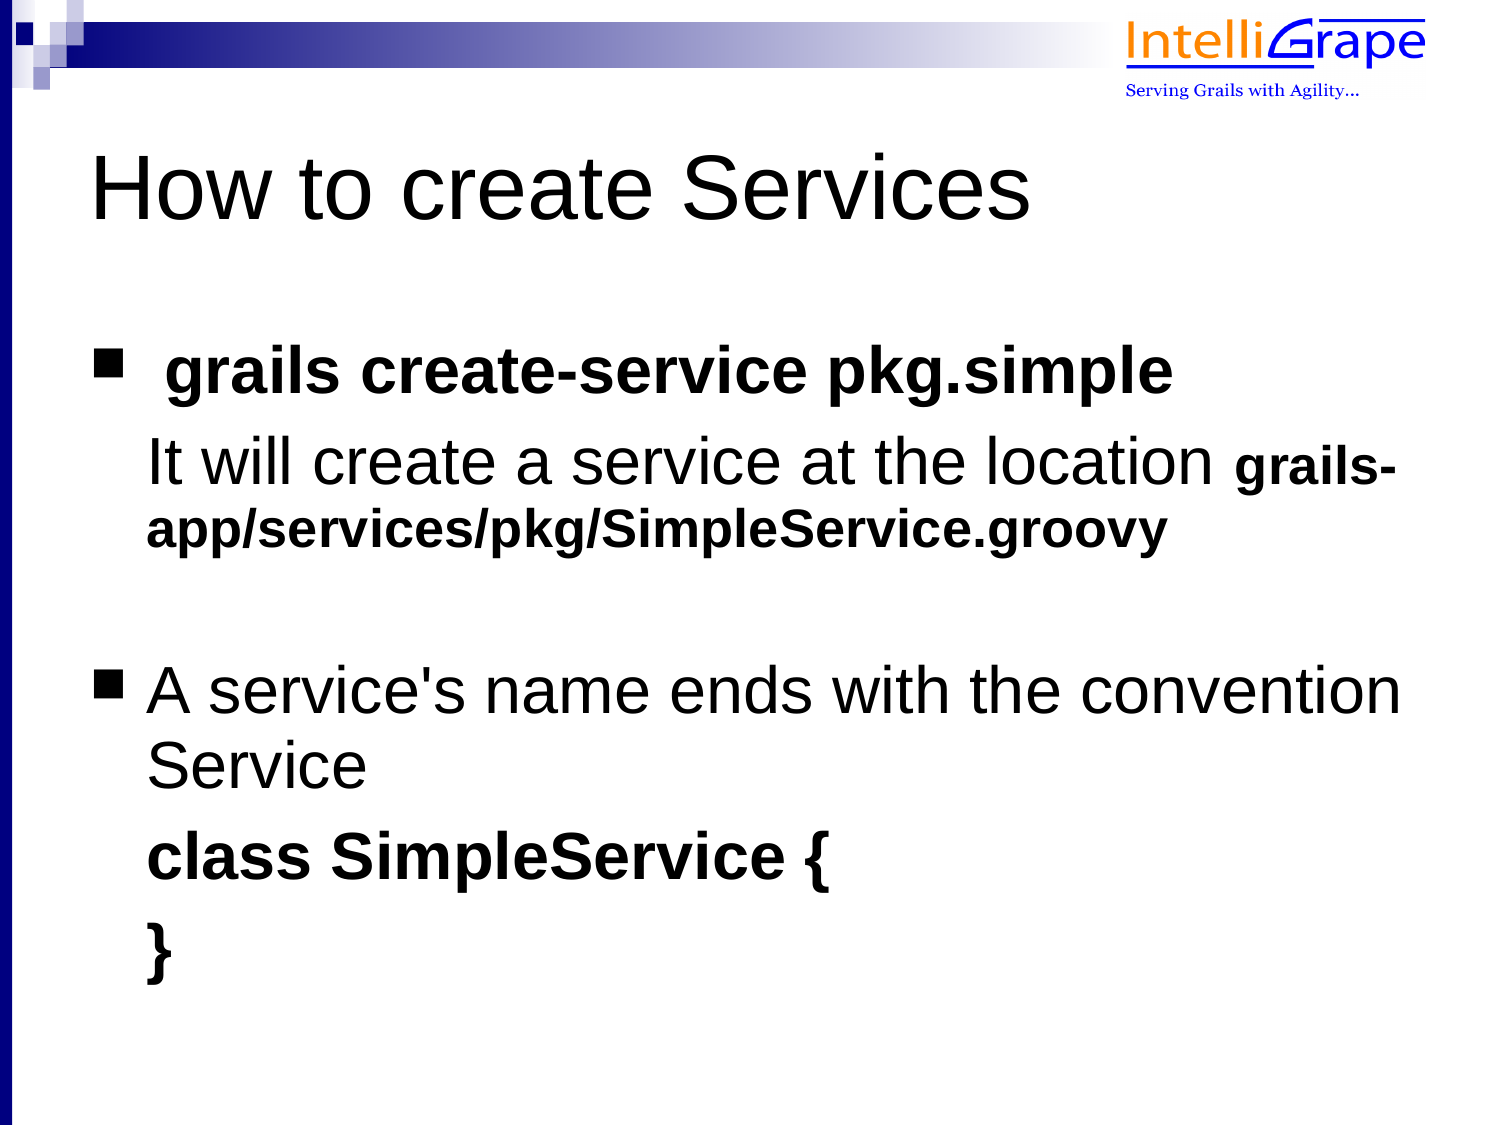

# How to create Services
 grails create-service pkg.simple
It will create a service at the location grails-app/services/pkg/SimpleService.groovy
A service's name ends with the convention Service
class SimpleService {
}